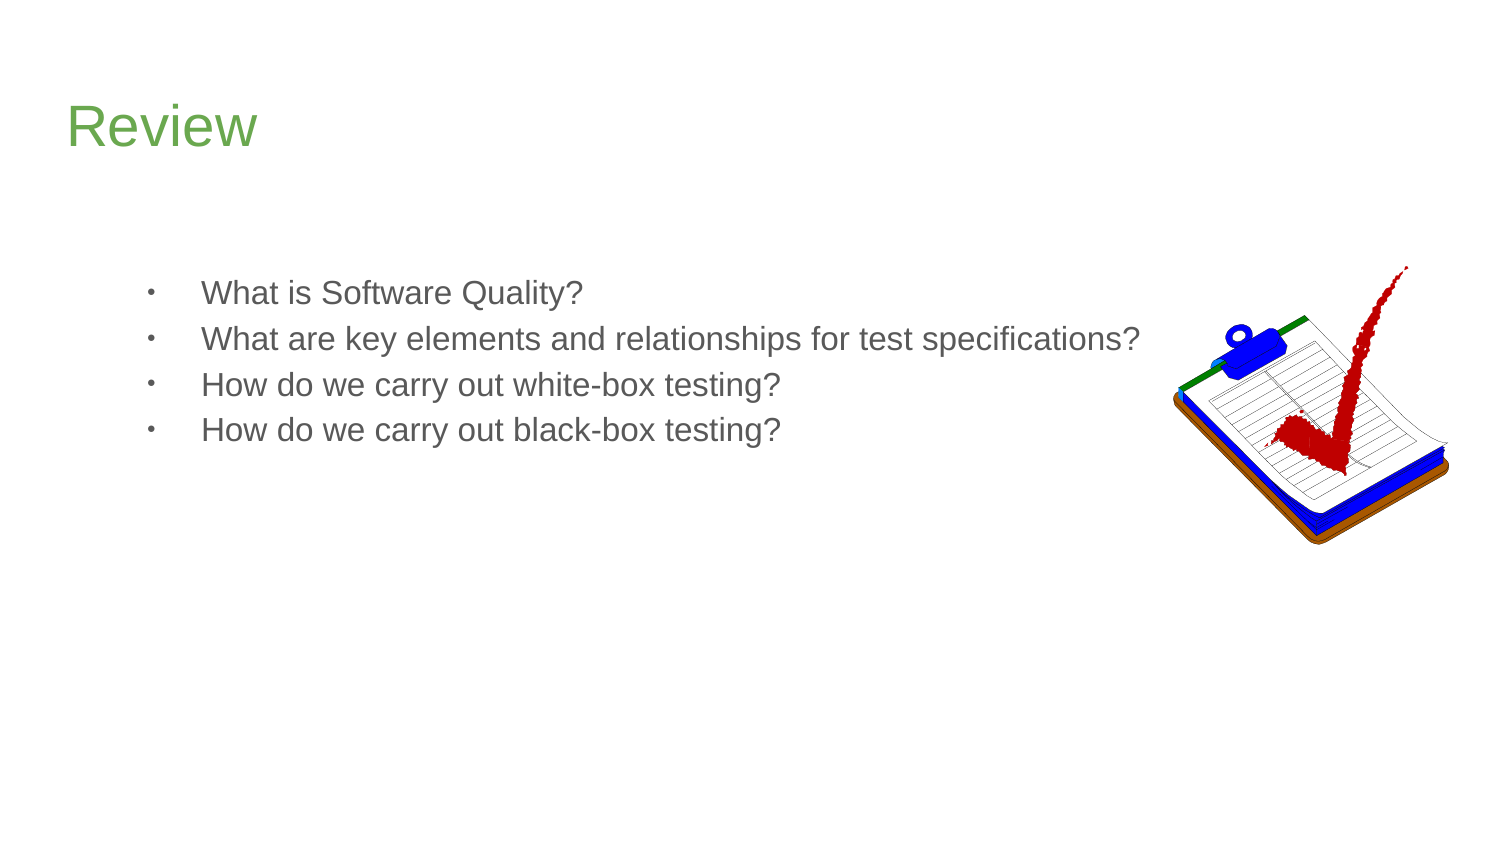

# Review
What is Software Quality?
What are key elements and relationships for test specifications?
How do we carry out white-box testing?
How do we carry out black-box testing?